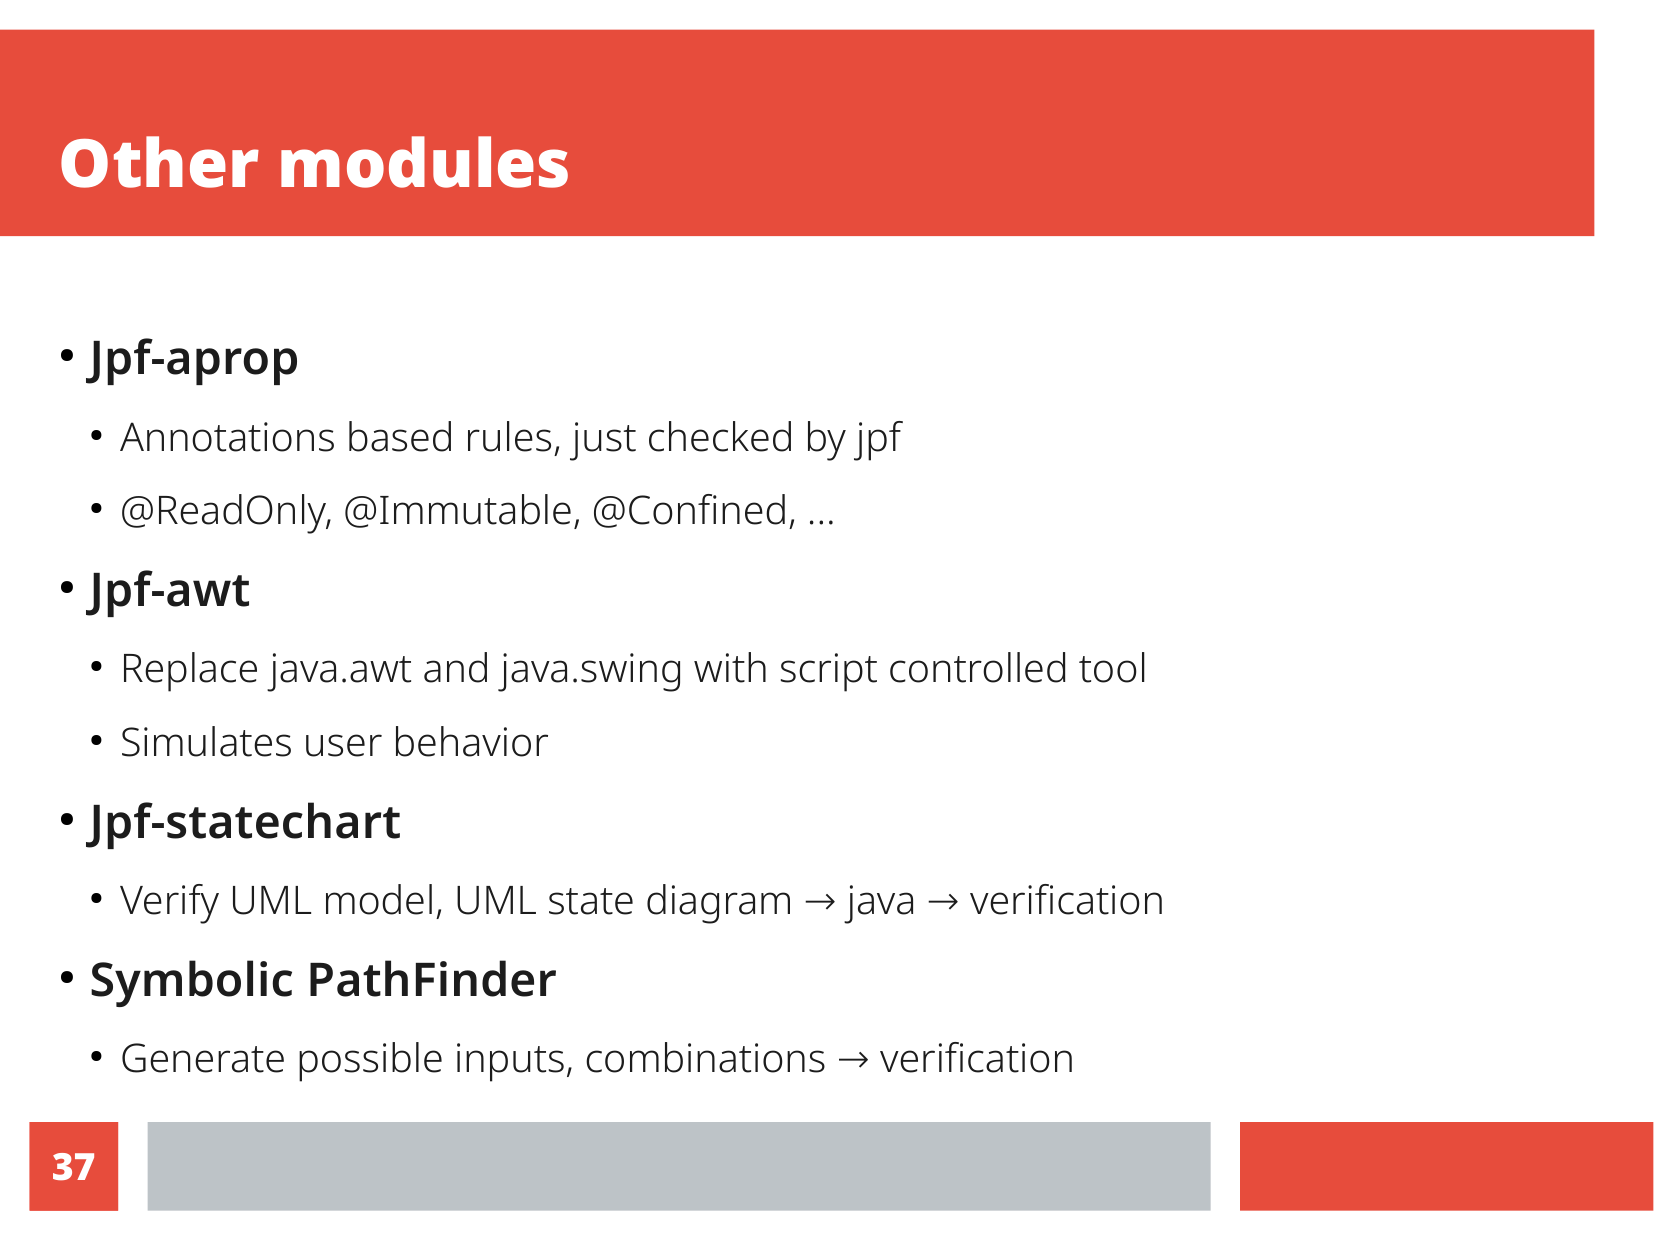

# Other modules
Jpf-aprop
Annotations based rules, just checked by jpf
@ReadOnly, @Immutable, @Confined, ...
Jpf-awt
Replace java.awt and java.swing with script controlled tool
Simulates user behavior
Jpf-statechart
Verify UML model, UML state diagram → java → verification
Symbolic PathFinder
Generate possible inputs, combinations → verification
37